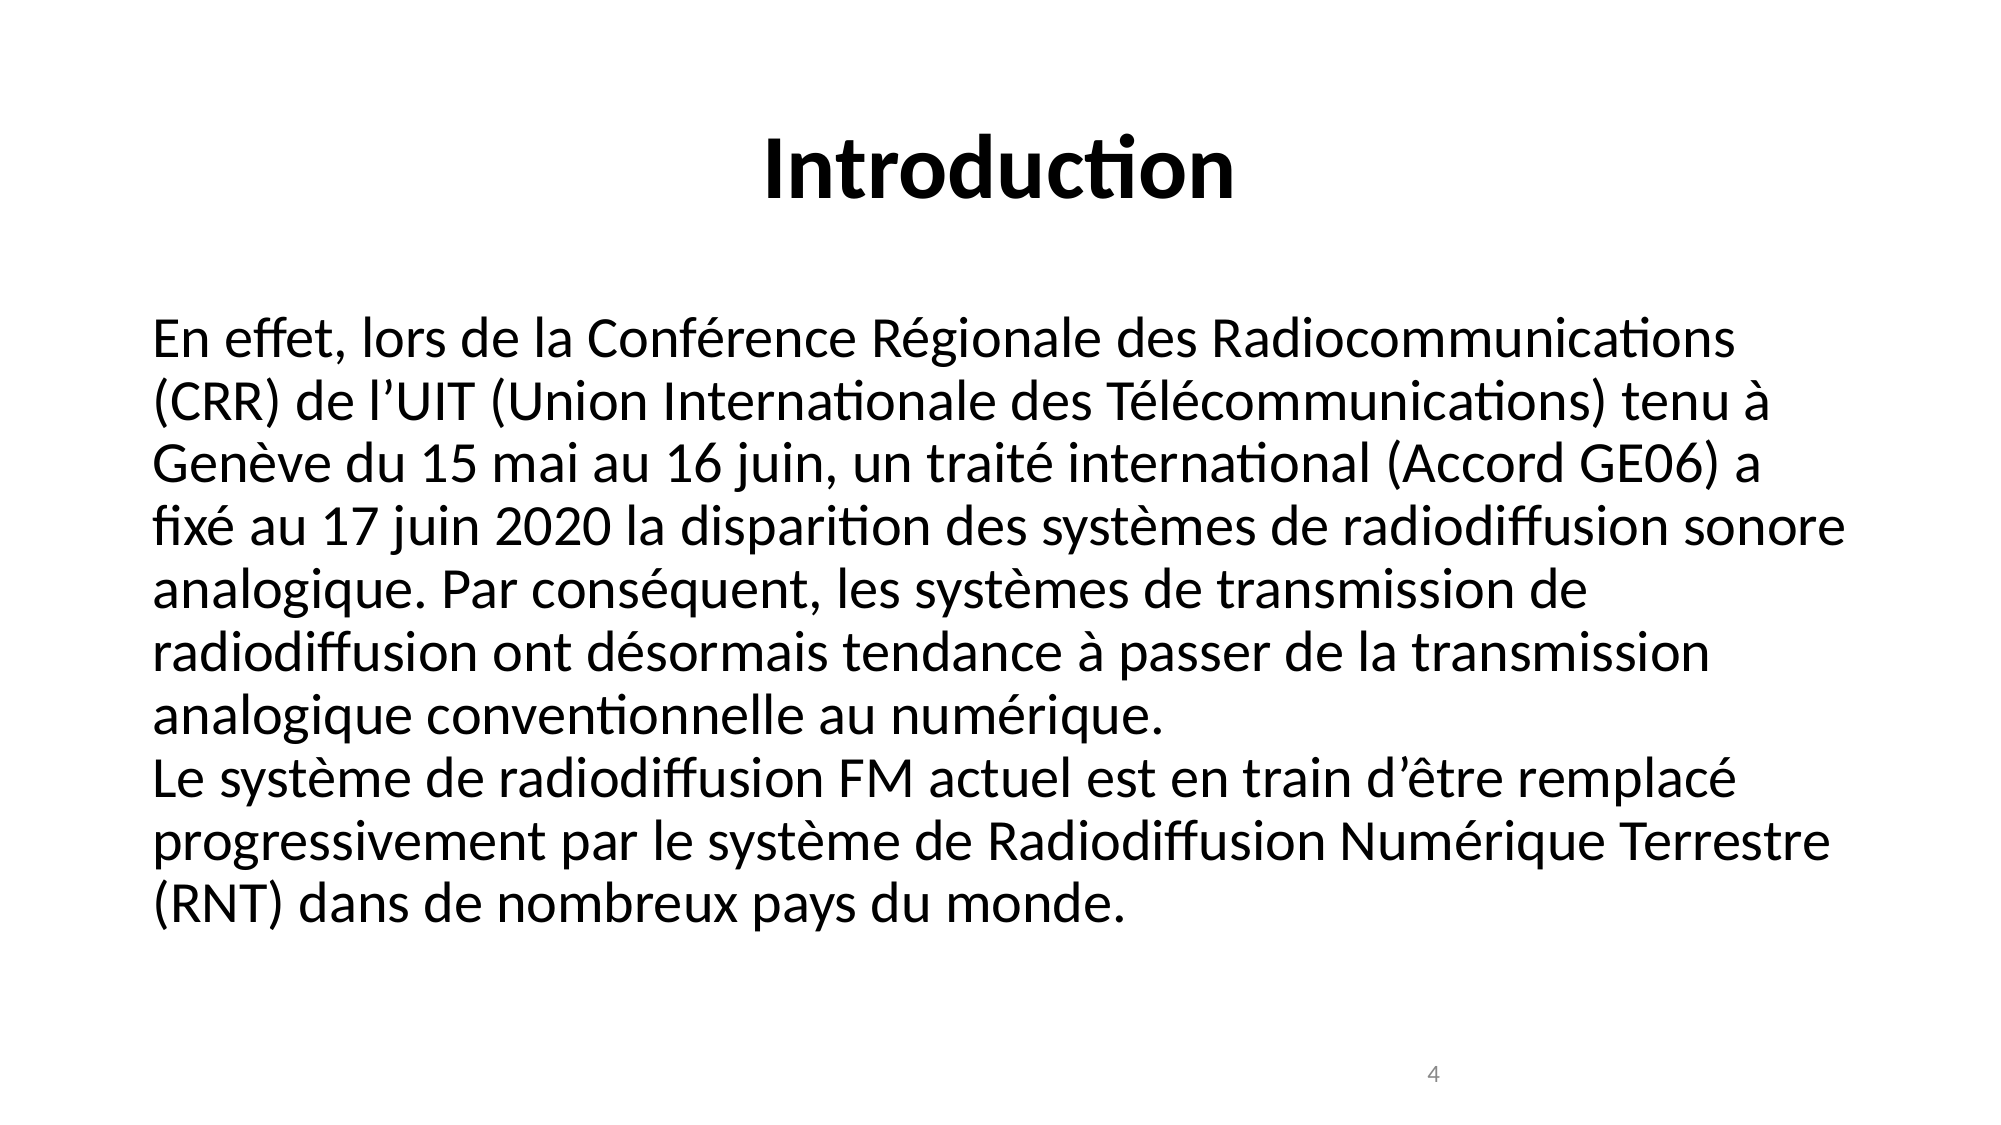

# Introduction
En effet, lors de la Conférence Régionale des Radiocommunications (CRR) de l’UIT (Union Internationale des Télécommunications) tenu à Genève du 15 mai au 16 juin, un traité international (Accord GE06) a fixé au 17 juin 2020 la disparition des systèmes de radiodiffusion sonore analogique. Par conséquent, les systèmes de transmission de radiodiffusion ont désormais tendance à passer de la transmission analogique conventionnelle au numérique.
Le système de radiodiffusion FM actuel est en train d’être remplacé progressivement par le système de Radiodiffusion Numérique Terrestre (RNT) dans de nombreux pays du monde.